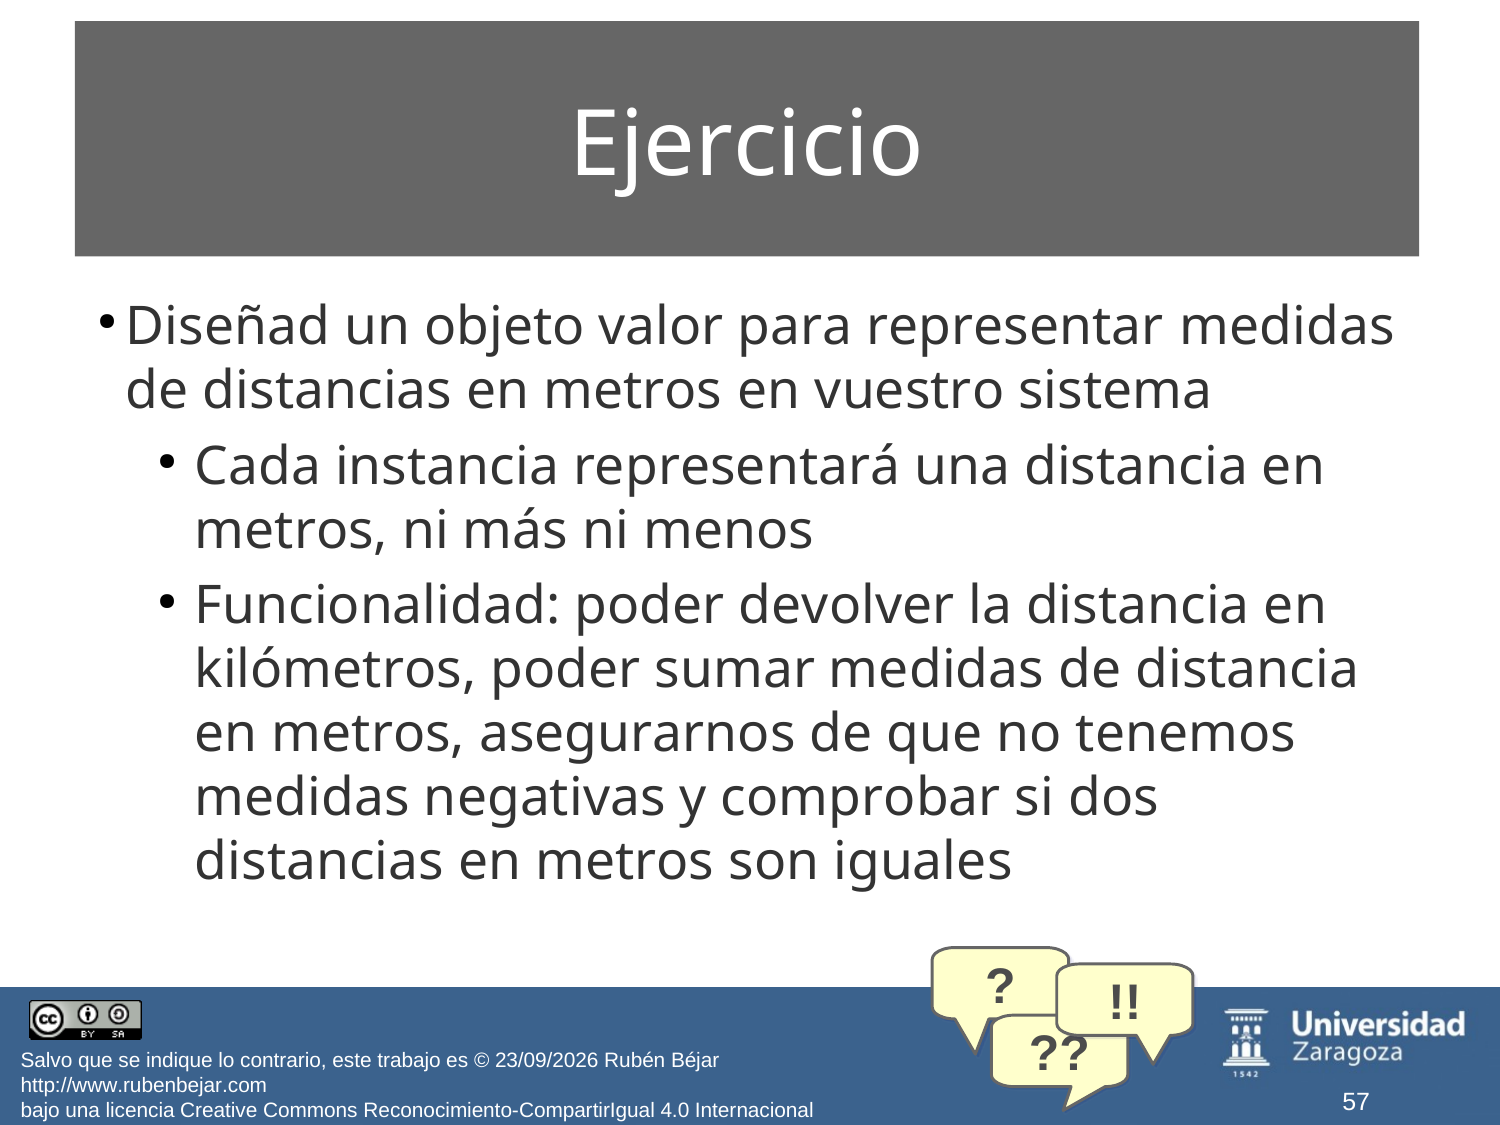

# Ejercicio
Diseñad un objeto valor para representar medidas de distancias en metros en vuestro sistema
Cada instancia representará una distancia en metros, ni más ni menos
Funcionalidad: poder devolver la distancia en kilómetros, poder sumar medidas de distancia en metros, asegurarnos de que no tenemos medidas negativas y comprobar si dos distancias en metros son iguales
?
!!
??